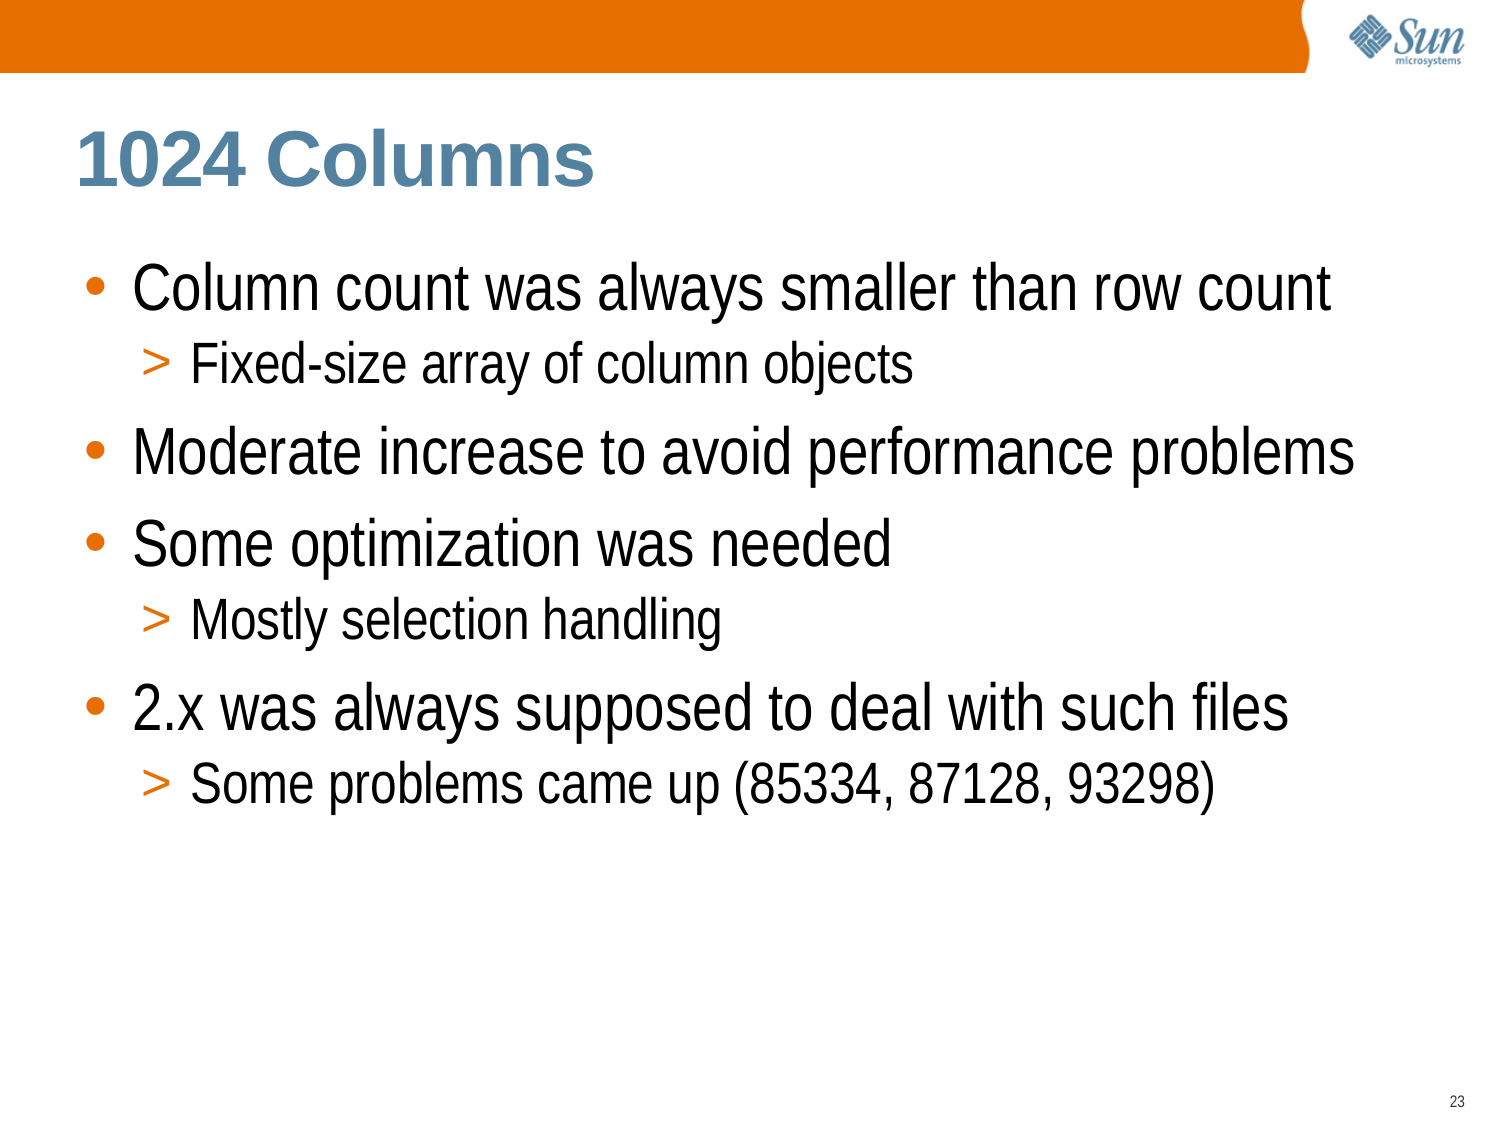

# 1024 Columns
Column count was always smaller than row count
Fixed-size array of column objects
Moderate increase to avoid performance problems
Some optimization was needed
Mostly selection handling
2.x was always supposed to deal with such files
Some problems came up (85334, 87128, 93298)